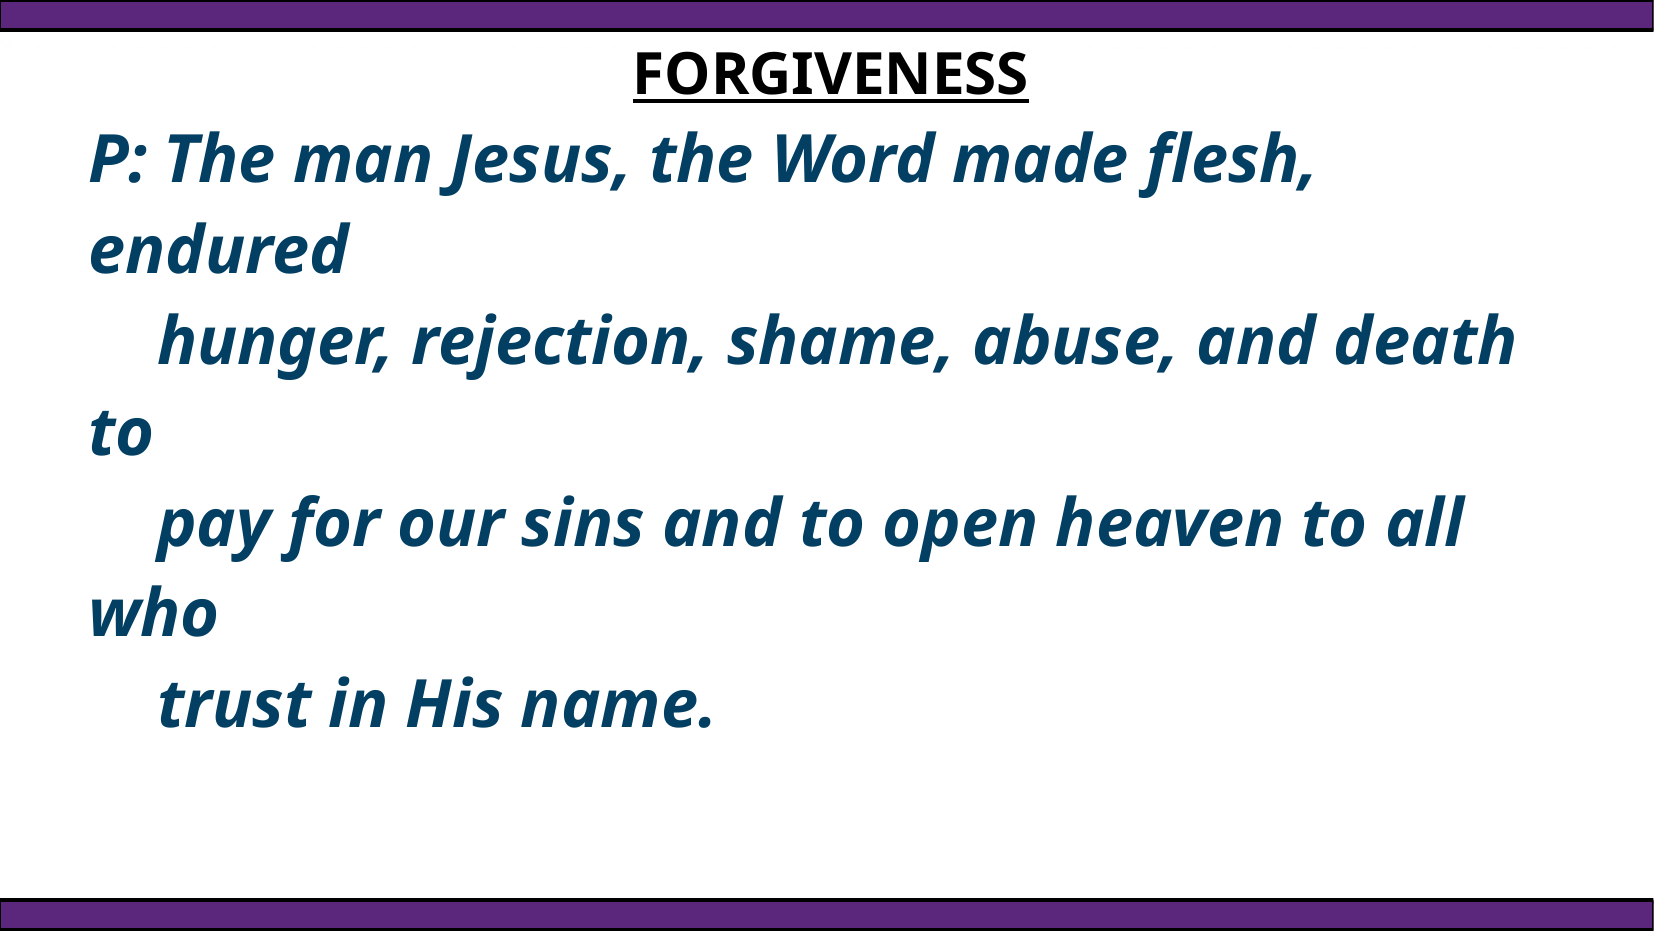

FORGIVENESS
P:	The man Jesus, the Word made flesh, endured
 hunger, rejection, shame, abuse, and death to
 pay for our sins and to open heaven to all who
 trust in His name.